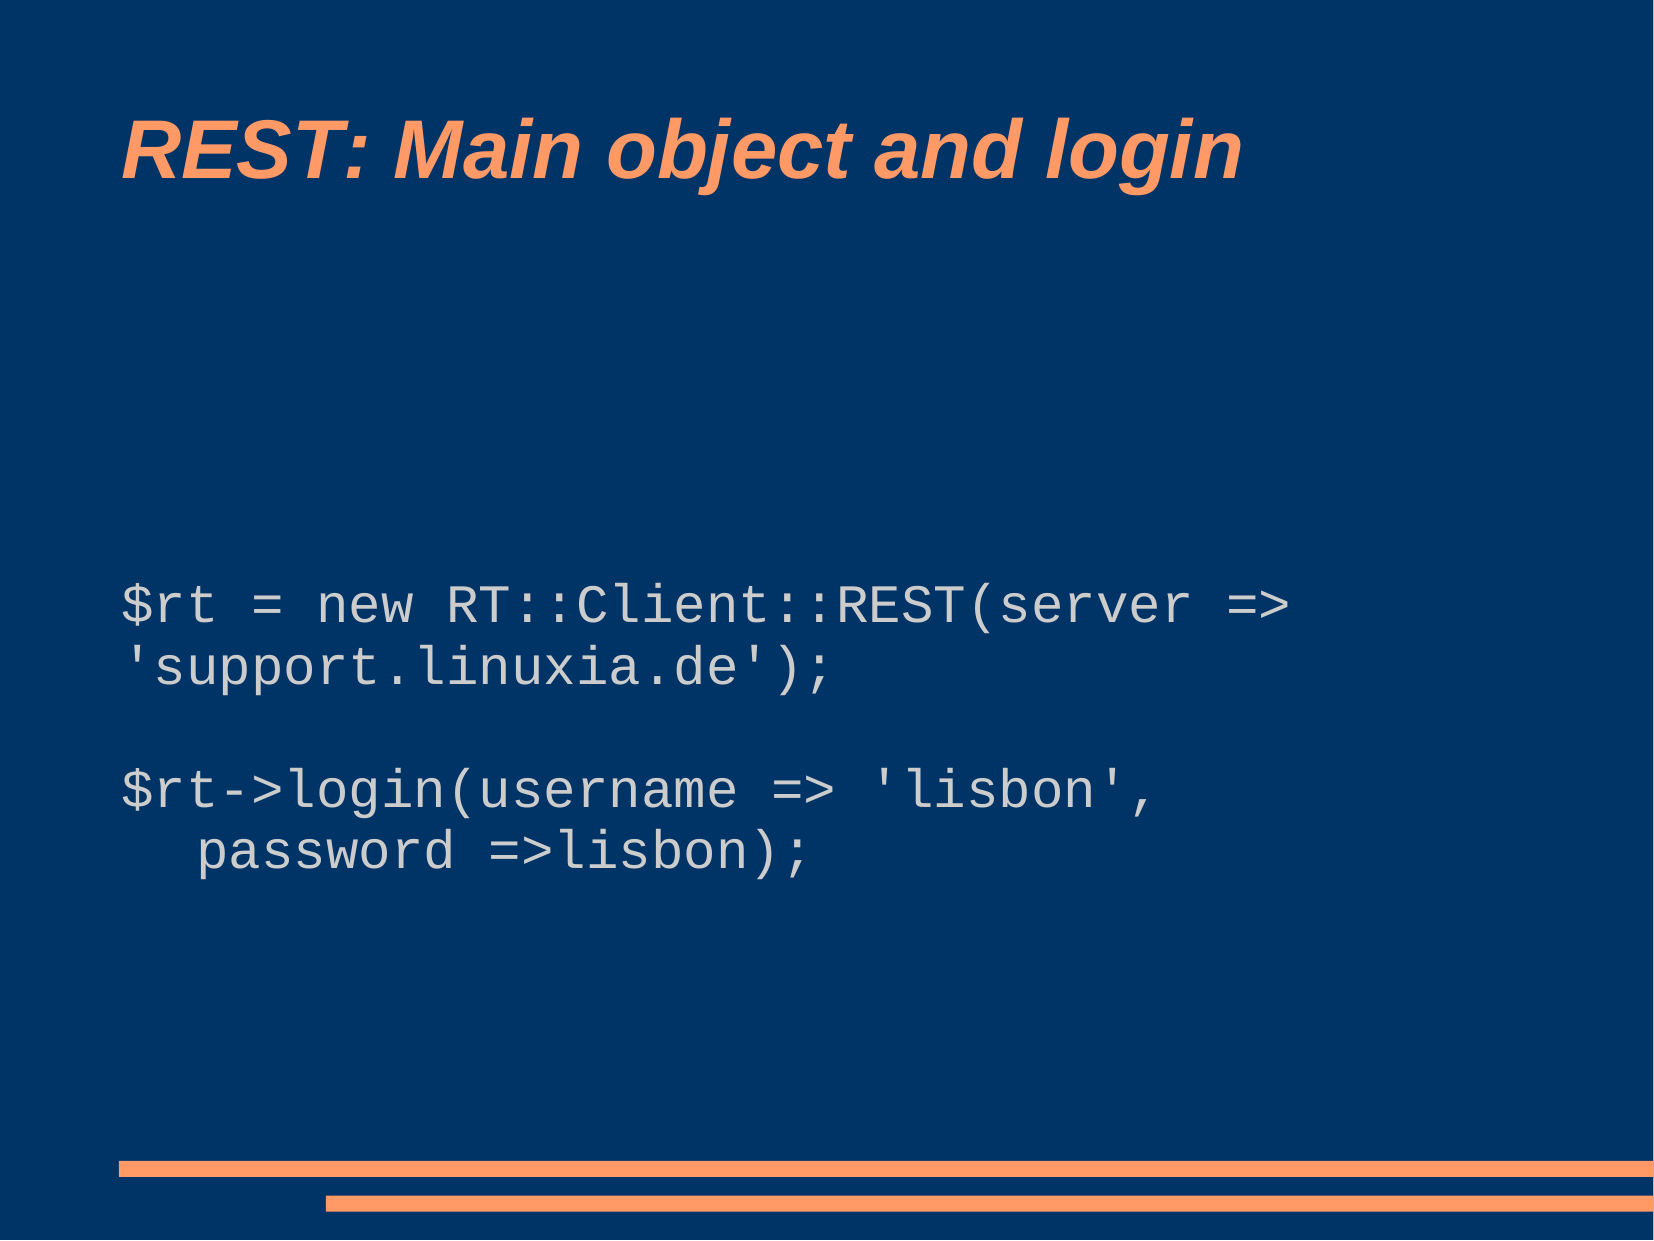

# REST: Main object and login
$rt = new RT::Client::REST(server => 	 'support.linuxia.de');
$rt->login(username => 'lisbon',
	password =>lisbon);